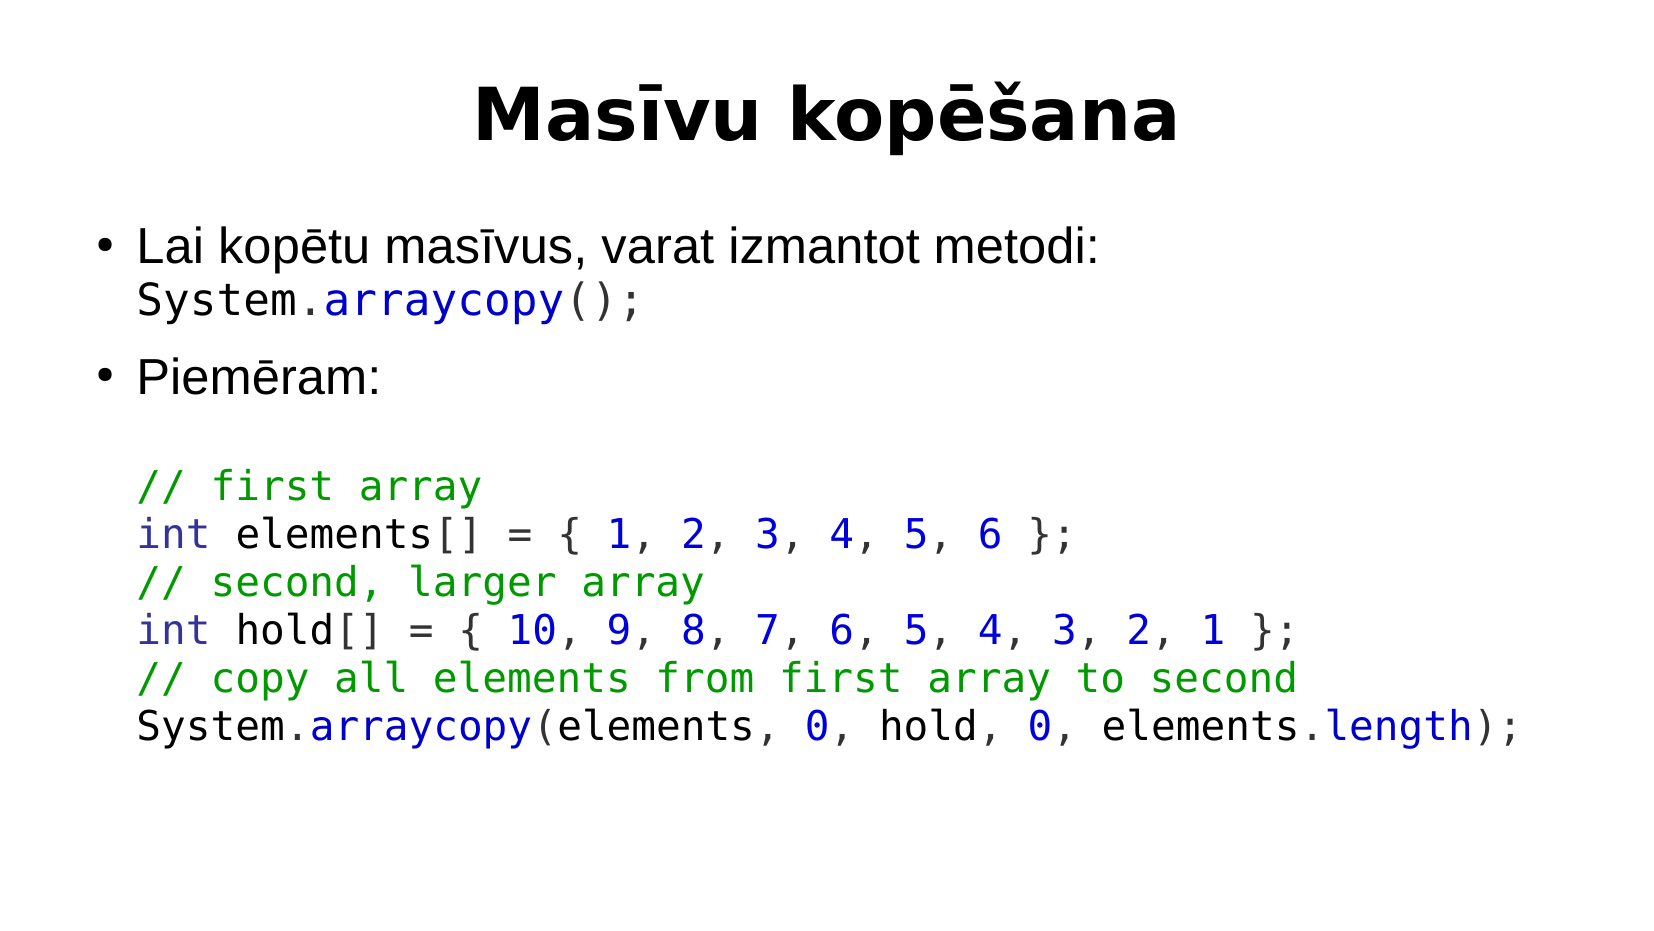

# Masīvu kopēšana
Lai kopētu masīvus, varat izmantot metodi:
System.arraycopy();
Piemēram:
// first array
int elements[] = { 1, 2, 3, 4, 5, 6 };
// second, larger array
int hold[] = { 10, 9, 8, 7, 6, 5, 4, 3, 2, 1 };
// copy all elements from first array to second
System.arraycopy(elements, 0, hold, 0, elements.length);